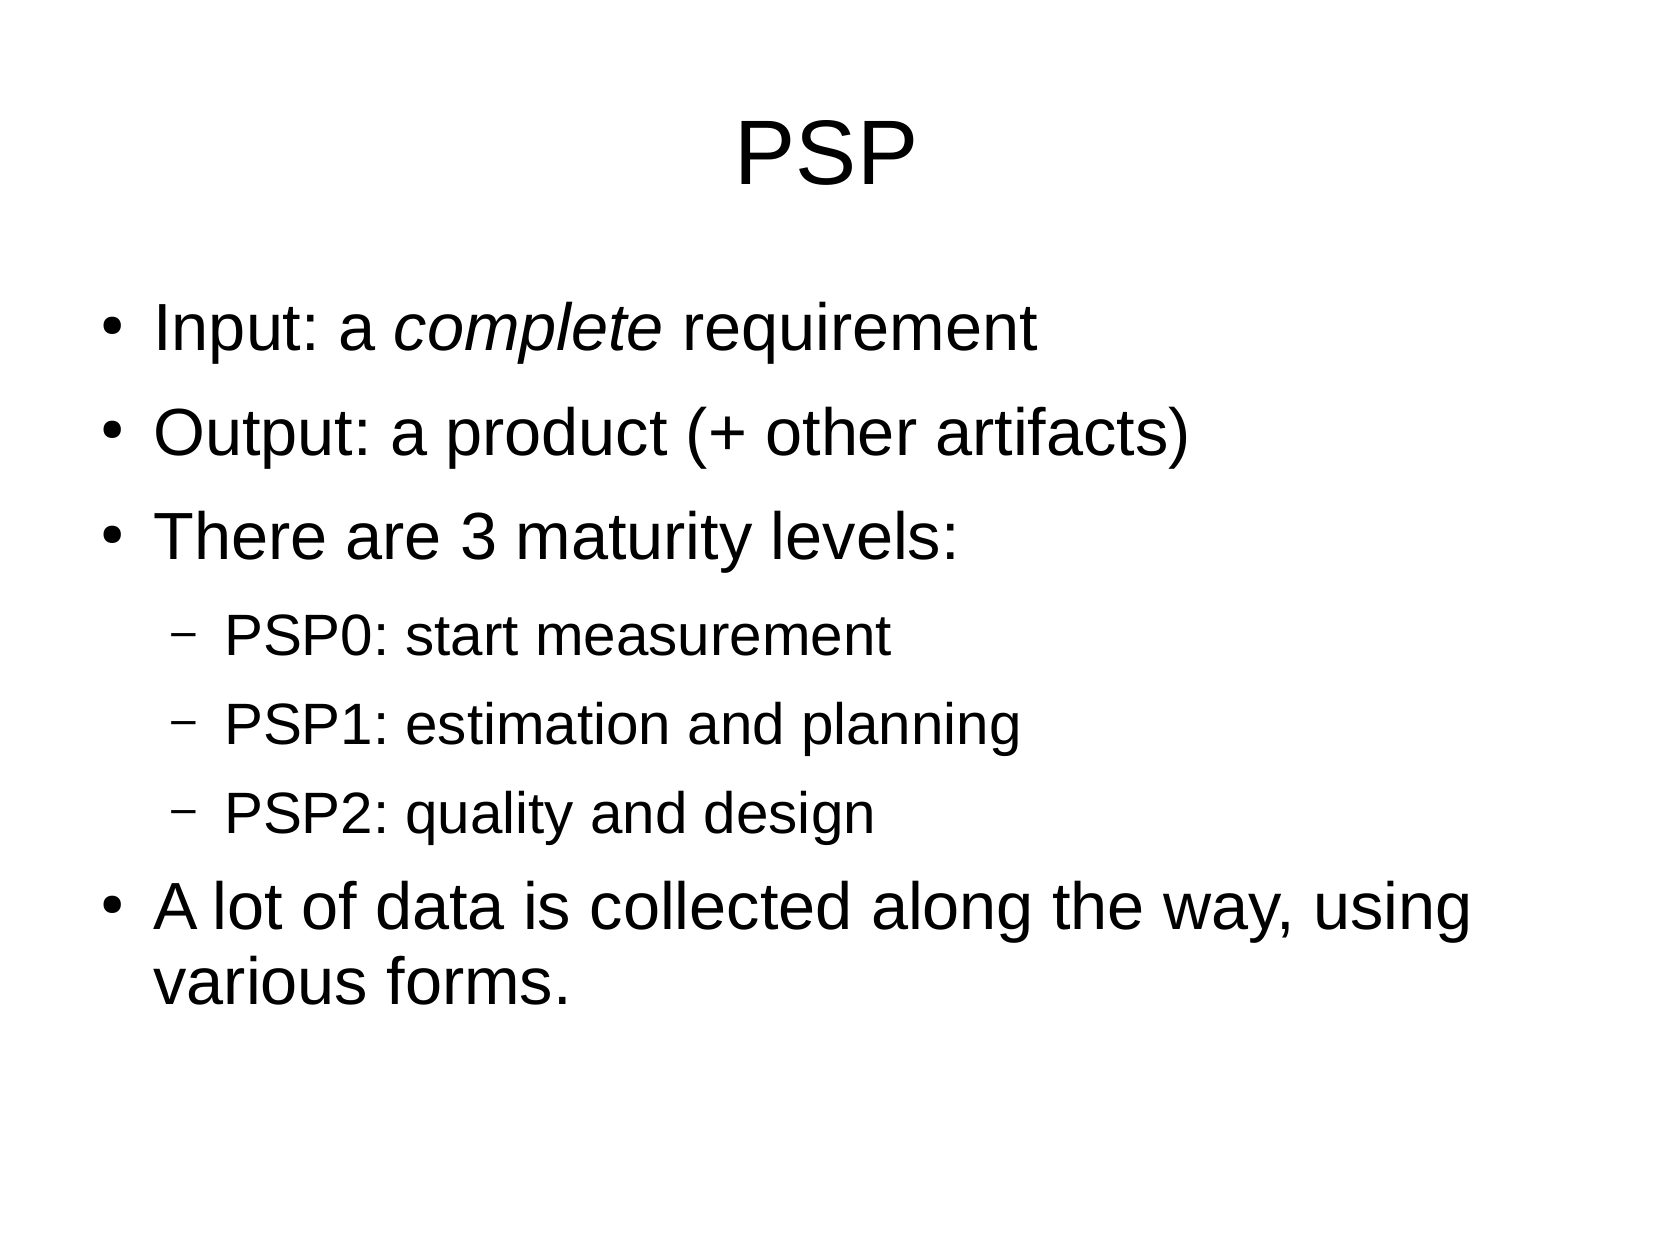

# PSP
Input: a complete requirement
Output: a product (+ other artifacts)
There are 3 maturity levels:
PSP0: start measurement
PSP1: estimation and planning
PSP2: quality and design
A lot of data is collected along the way, using various forms.